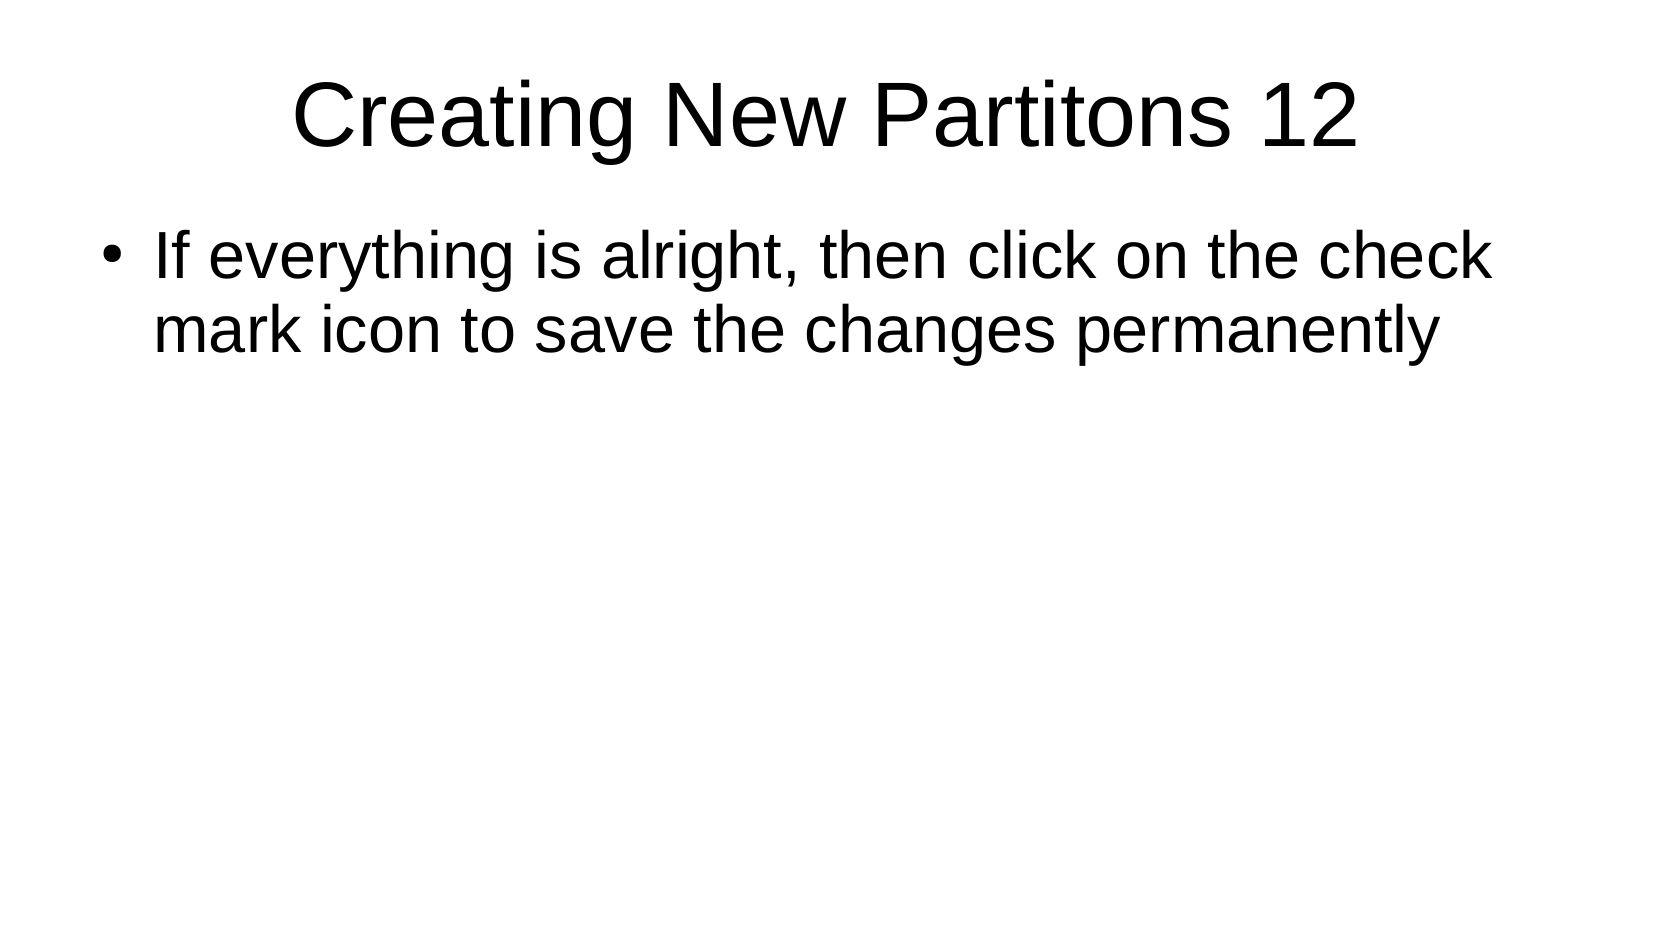

# Creating New Partitons 12
If everything is alright, then click on the check mark icon to save the changes permanently